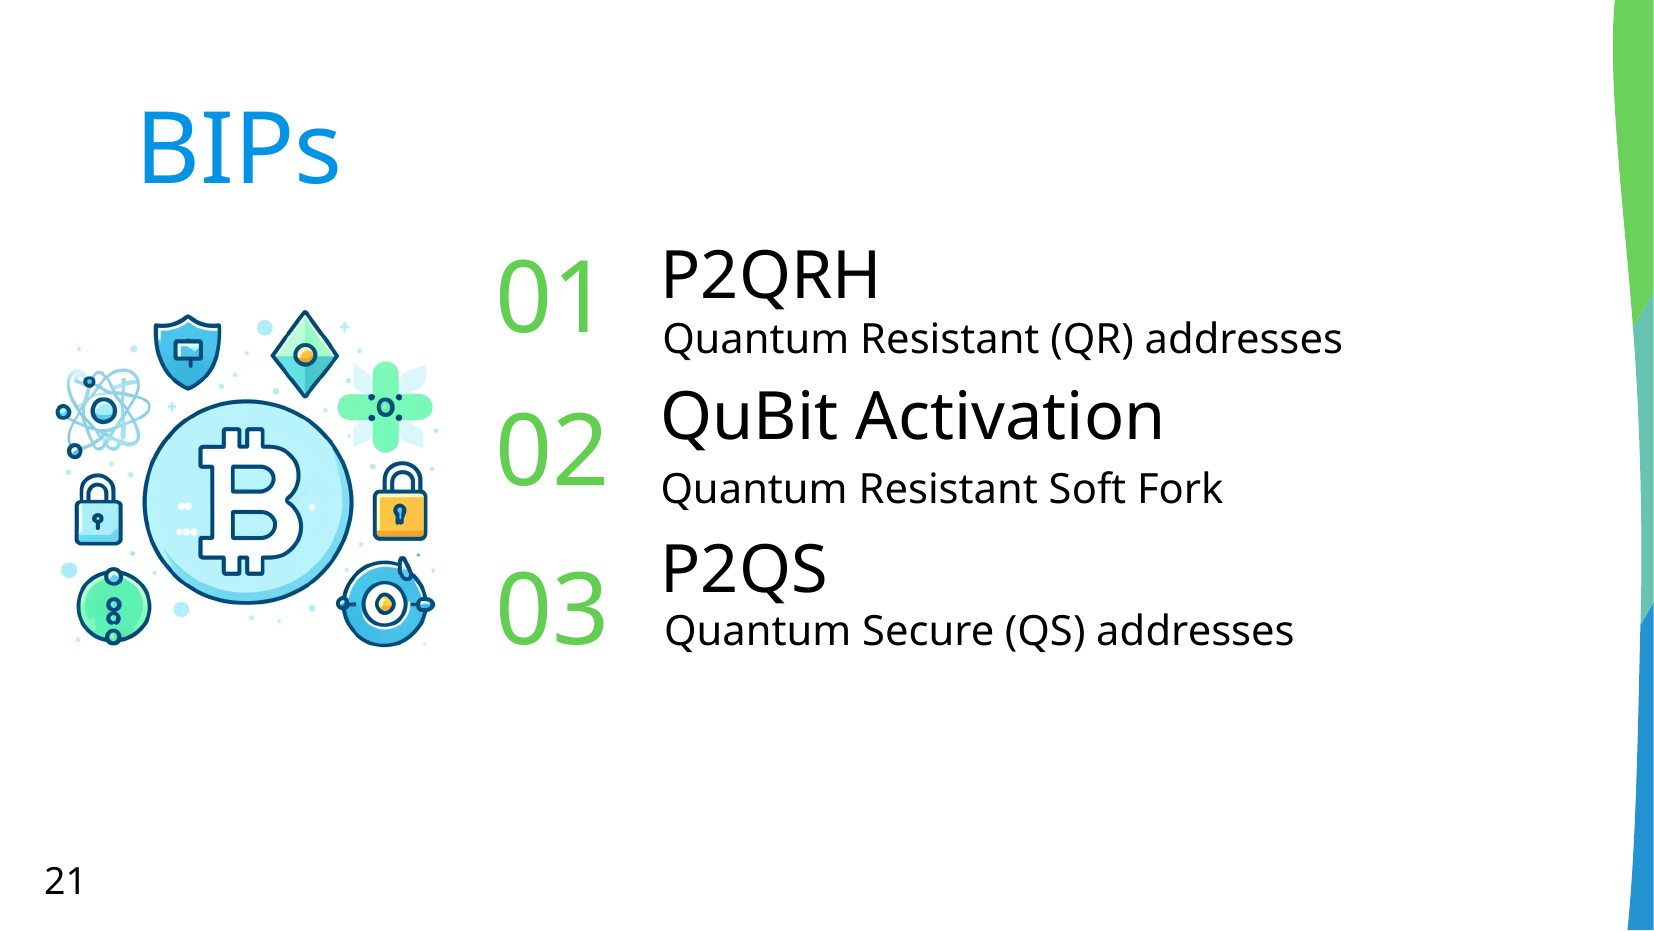

BIPs
01
P2QRH
Quantum Resistant (QR) addresses
QuBit Activation
02
Quantum Resistant Soft Fork
P2QS
03
Quantum Secure (QS) addresses